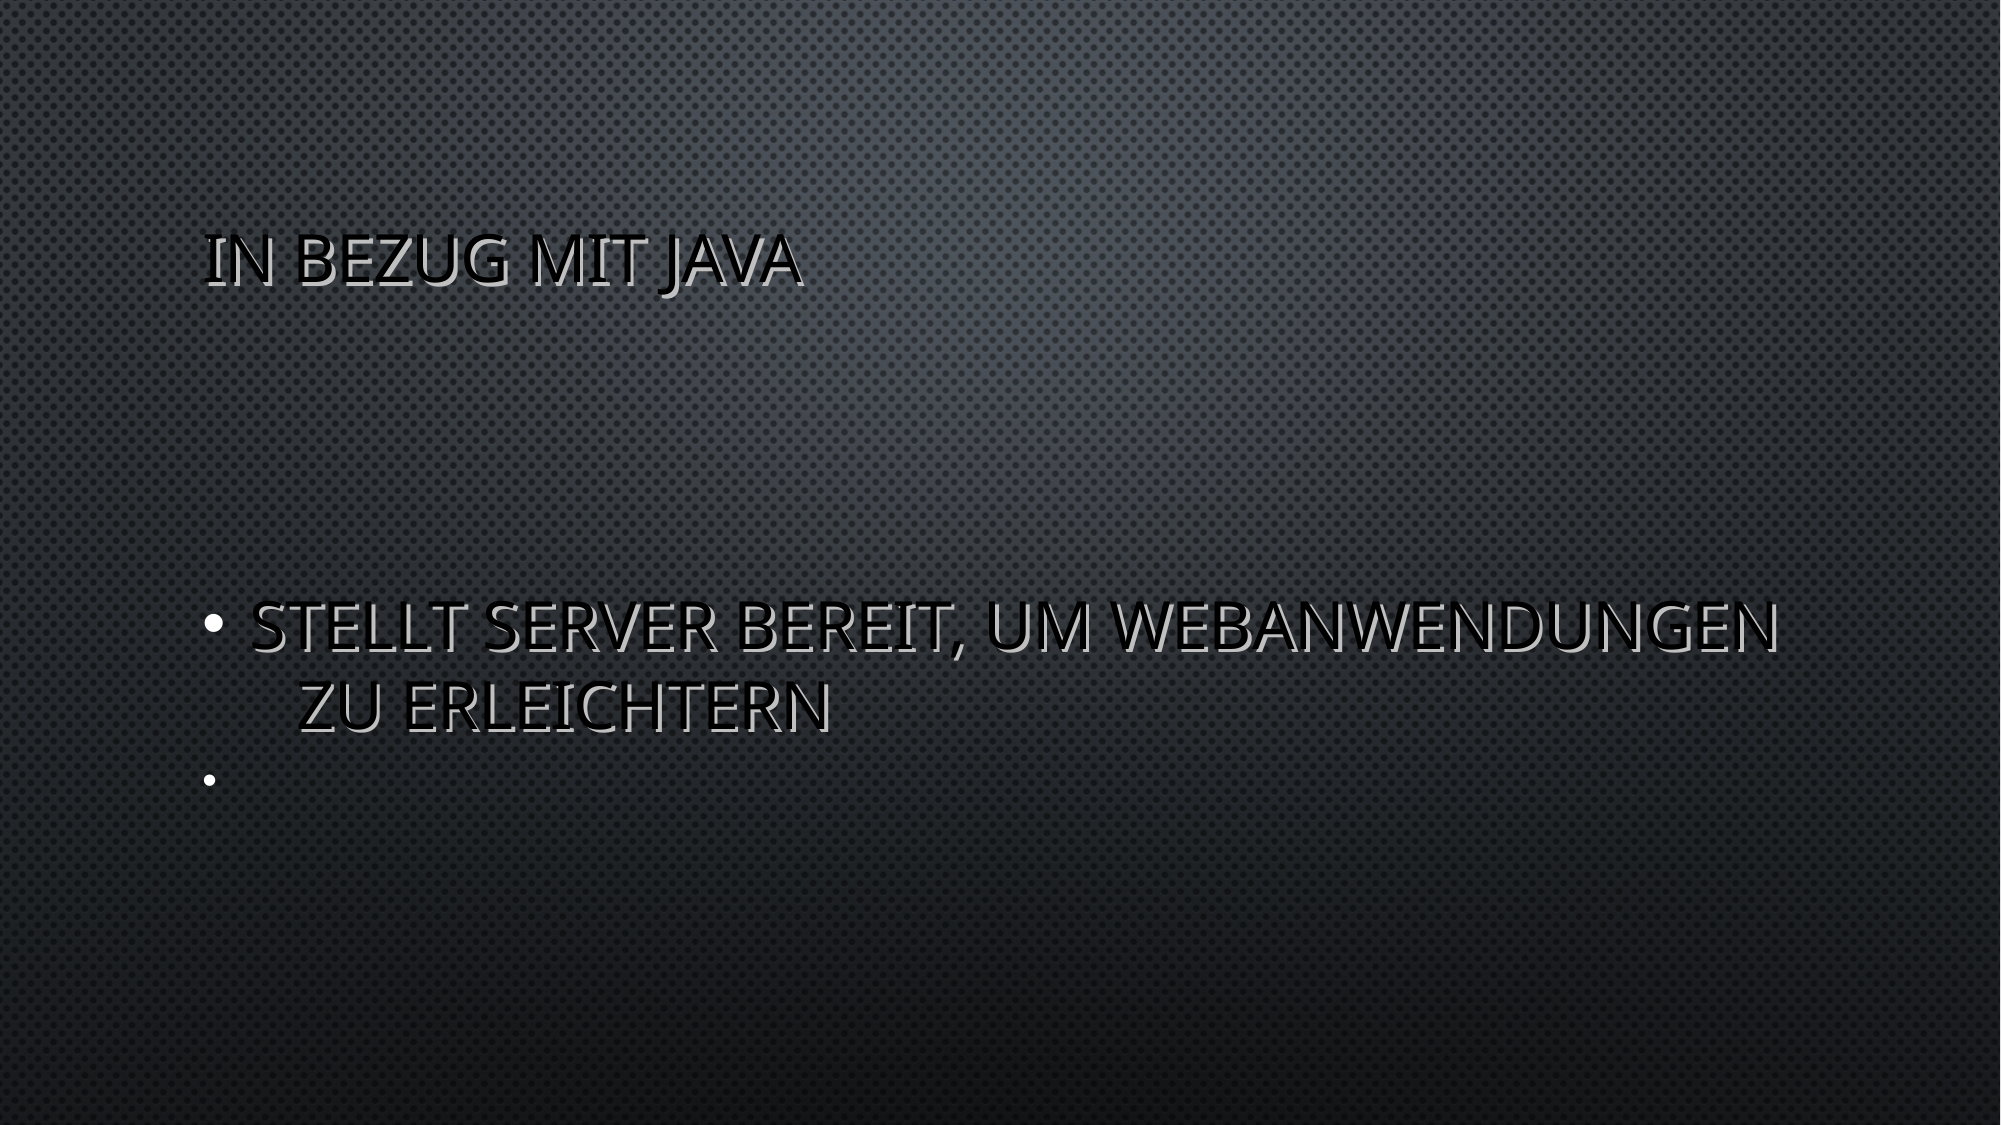

# In Bezug mit Java
Stellt Server bereit, um Webanwendungen zu erleichtern